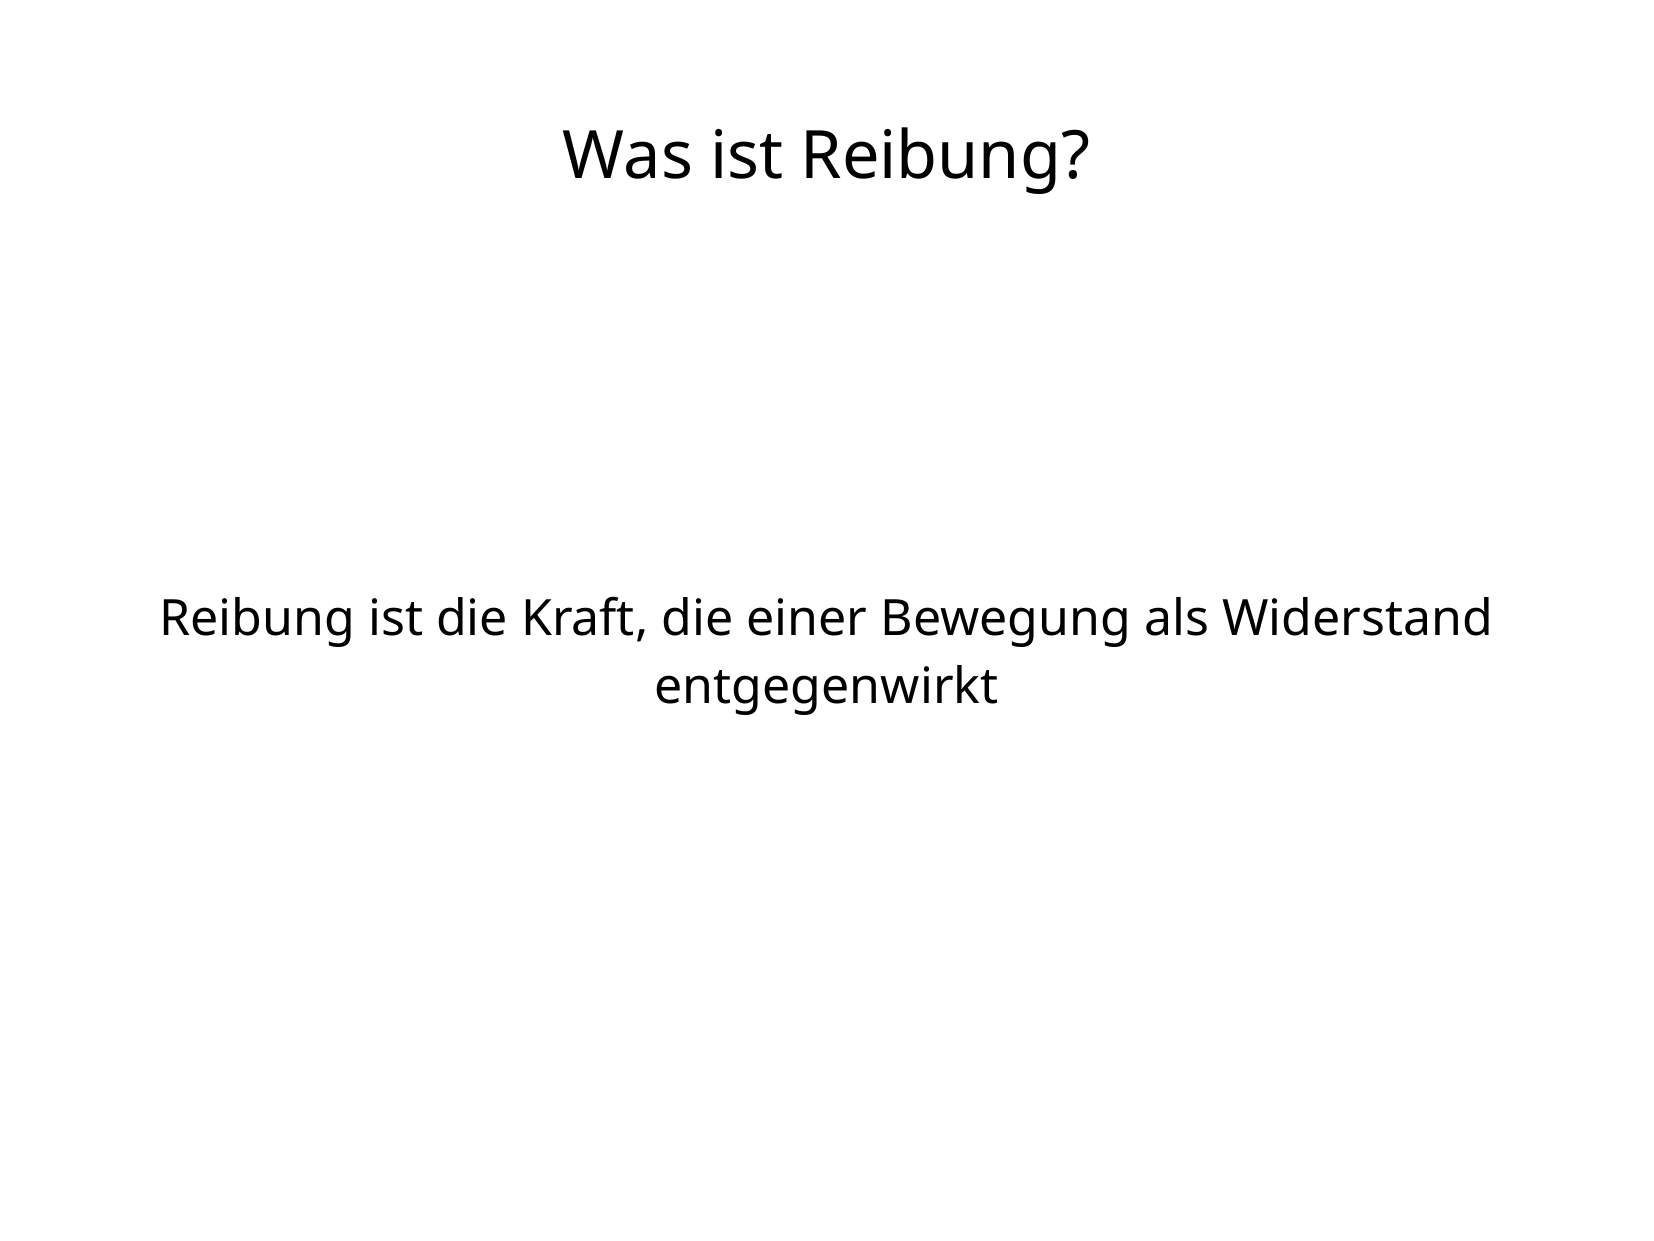

# Was ist Reibung?
Reibung ist die Kraft, die einer Bewegung als Widerstand entgegenwirkt